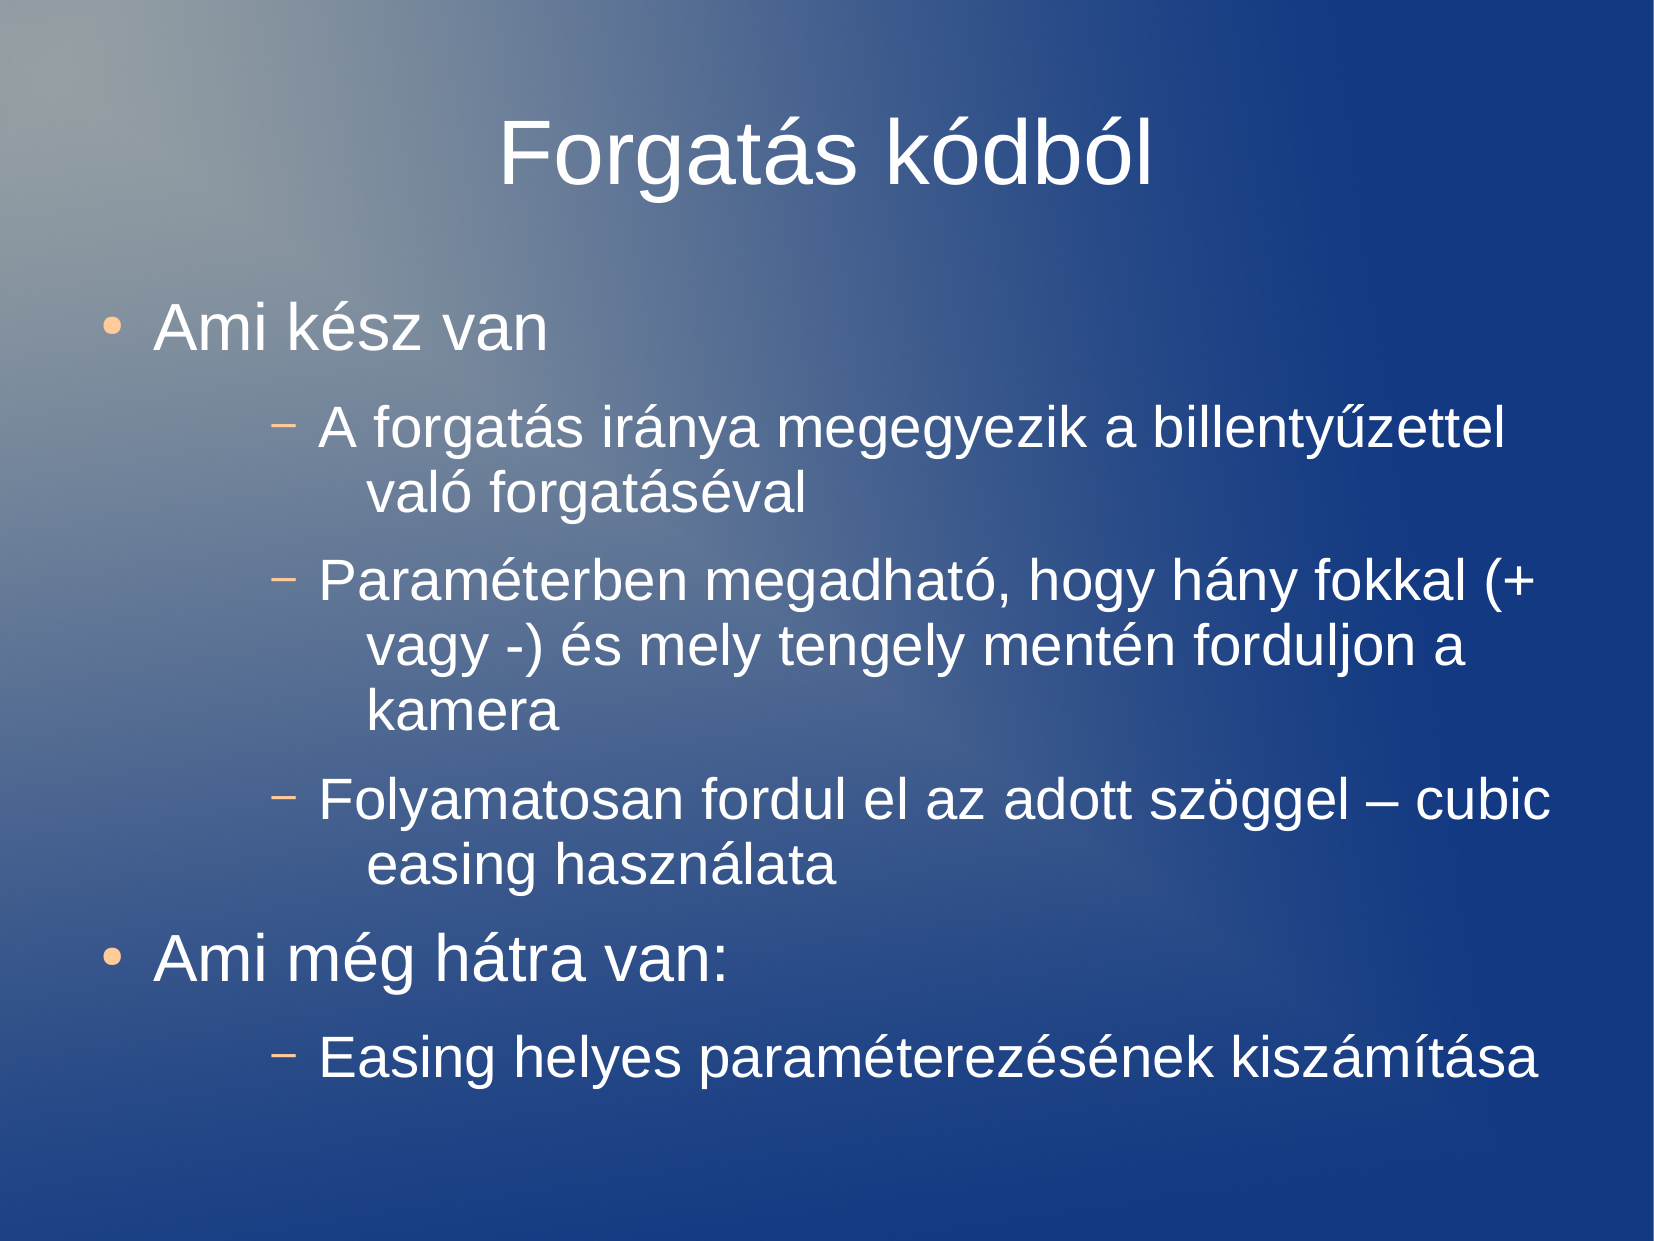

# Forgatás kódból
Ami kész van
A forgatás iránya megegyezik a billentyűzettel való forgatáséval
Paraméterben megadható, hogy hány fokkal (+ vagy -) és mely tengely mentén forduljon a kamera
Folyamatosan fordul el az adott szöggel – cubic easing használata
Ami még hátra van:
Easing helyes paraméterezésének kiszámítása